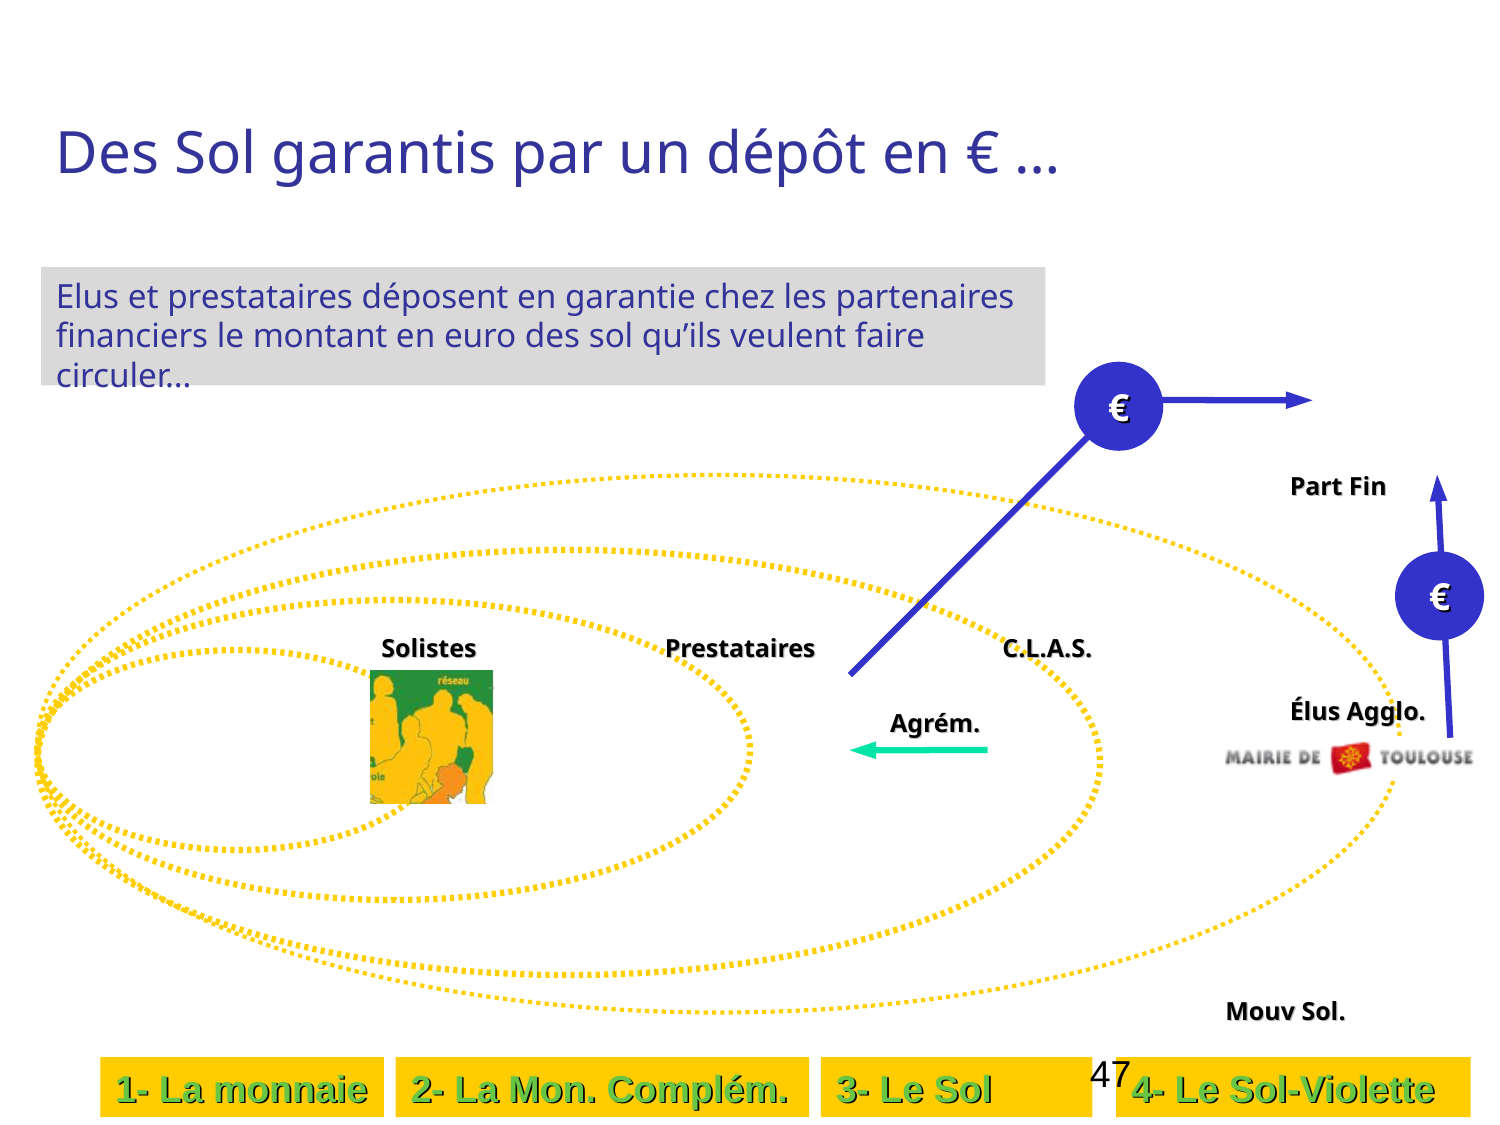

Des Sol garantis par un dépôt en € …
Elus et prestataires déposent en garantie chez les partenaires financiers le montant en euro des sol qu’ils veulent faire circuler…
€
Part Fin
€
Solistes
Prestataires
C.L.A.S.
Élus Agglo.
Agrém.
Mouv Sol.